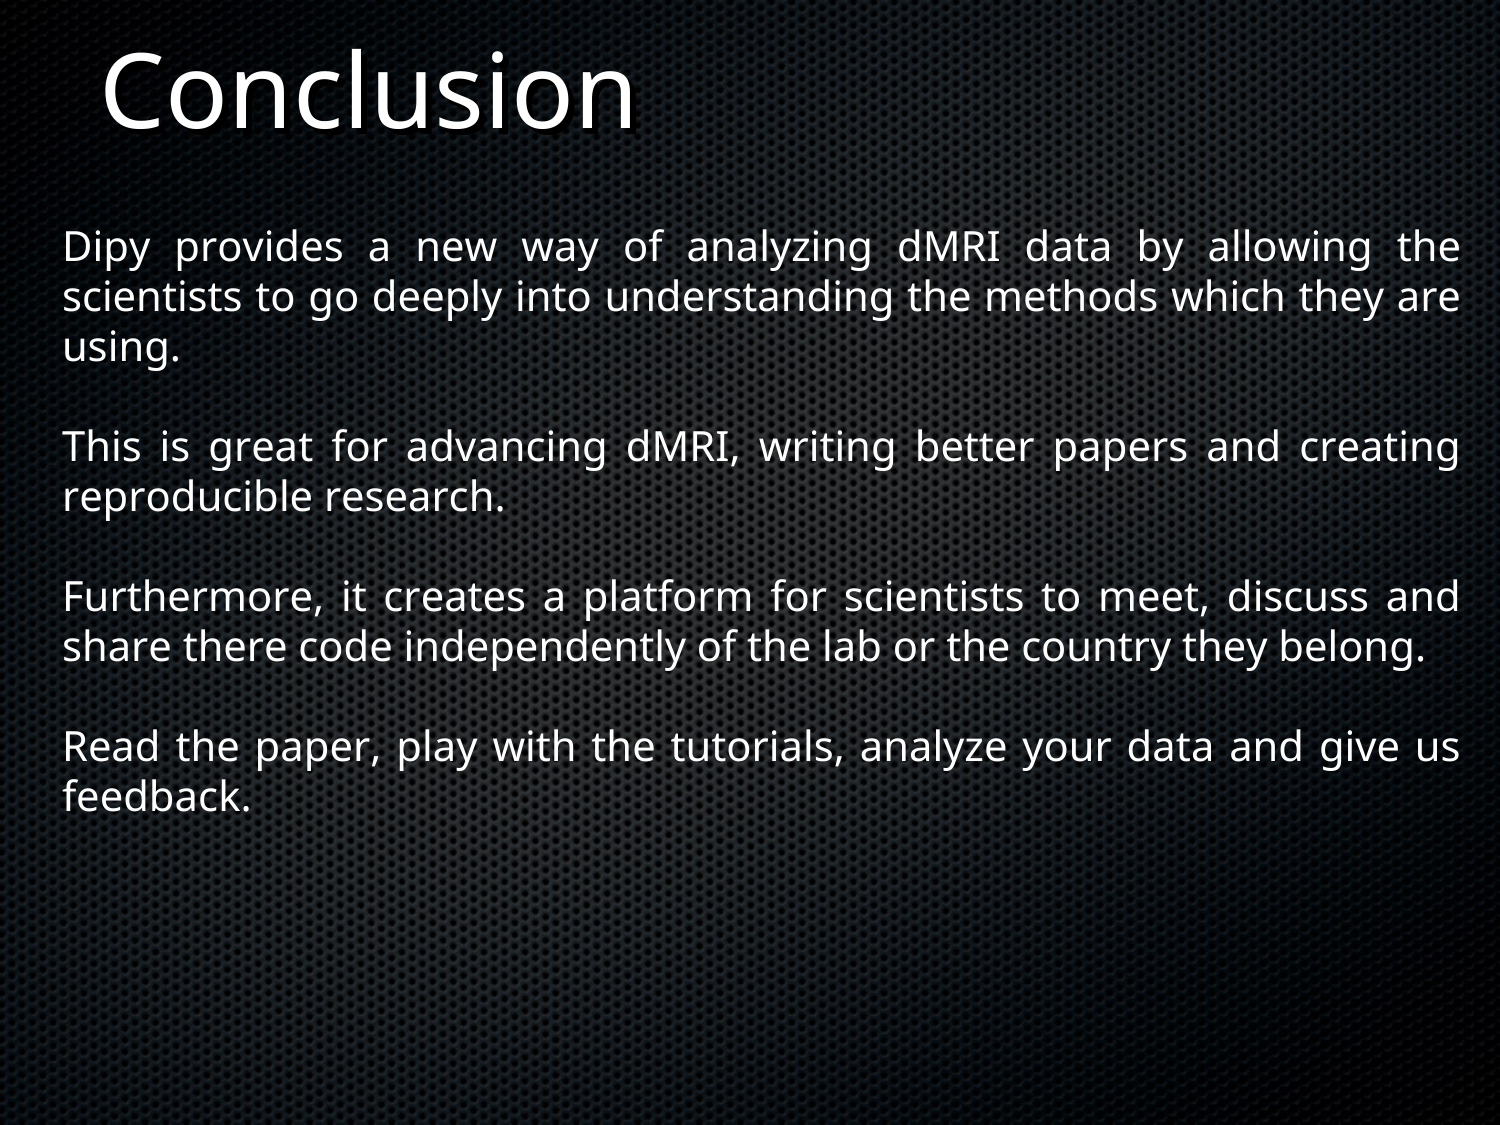

# Conclusion
Dipy provides a new way of analyzing dMRI data by allowing the scientists to go deeply into understanding the methods which they are using.
This is great for advancing dMRI, writing better papers and creating reproducible research.
Furthermore, it creates a platform for scientists to meet, discuss and share there code independently of the lab or the country they belong.
Read the paper, play with the tutorials, analyze your data and give us feedback.